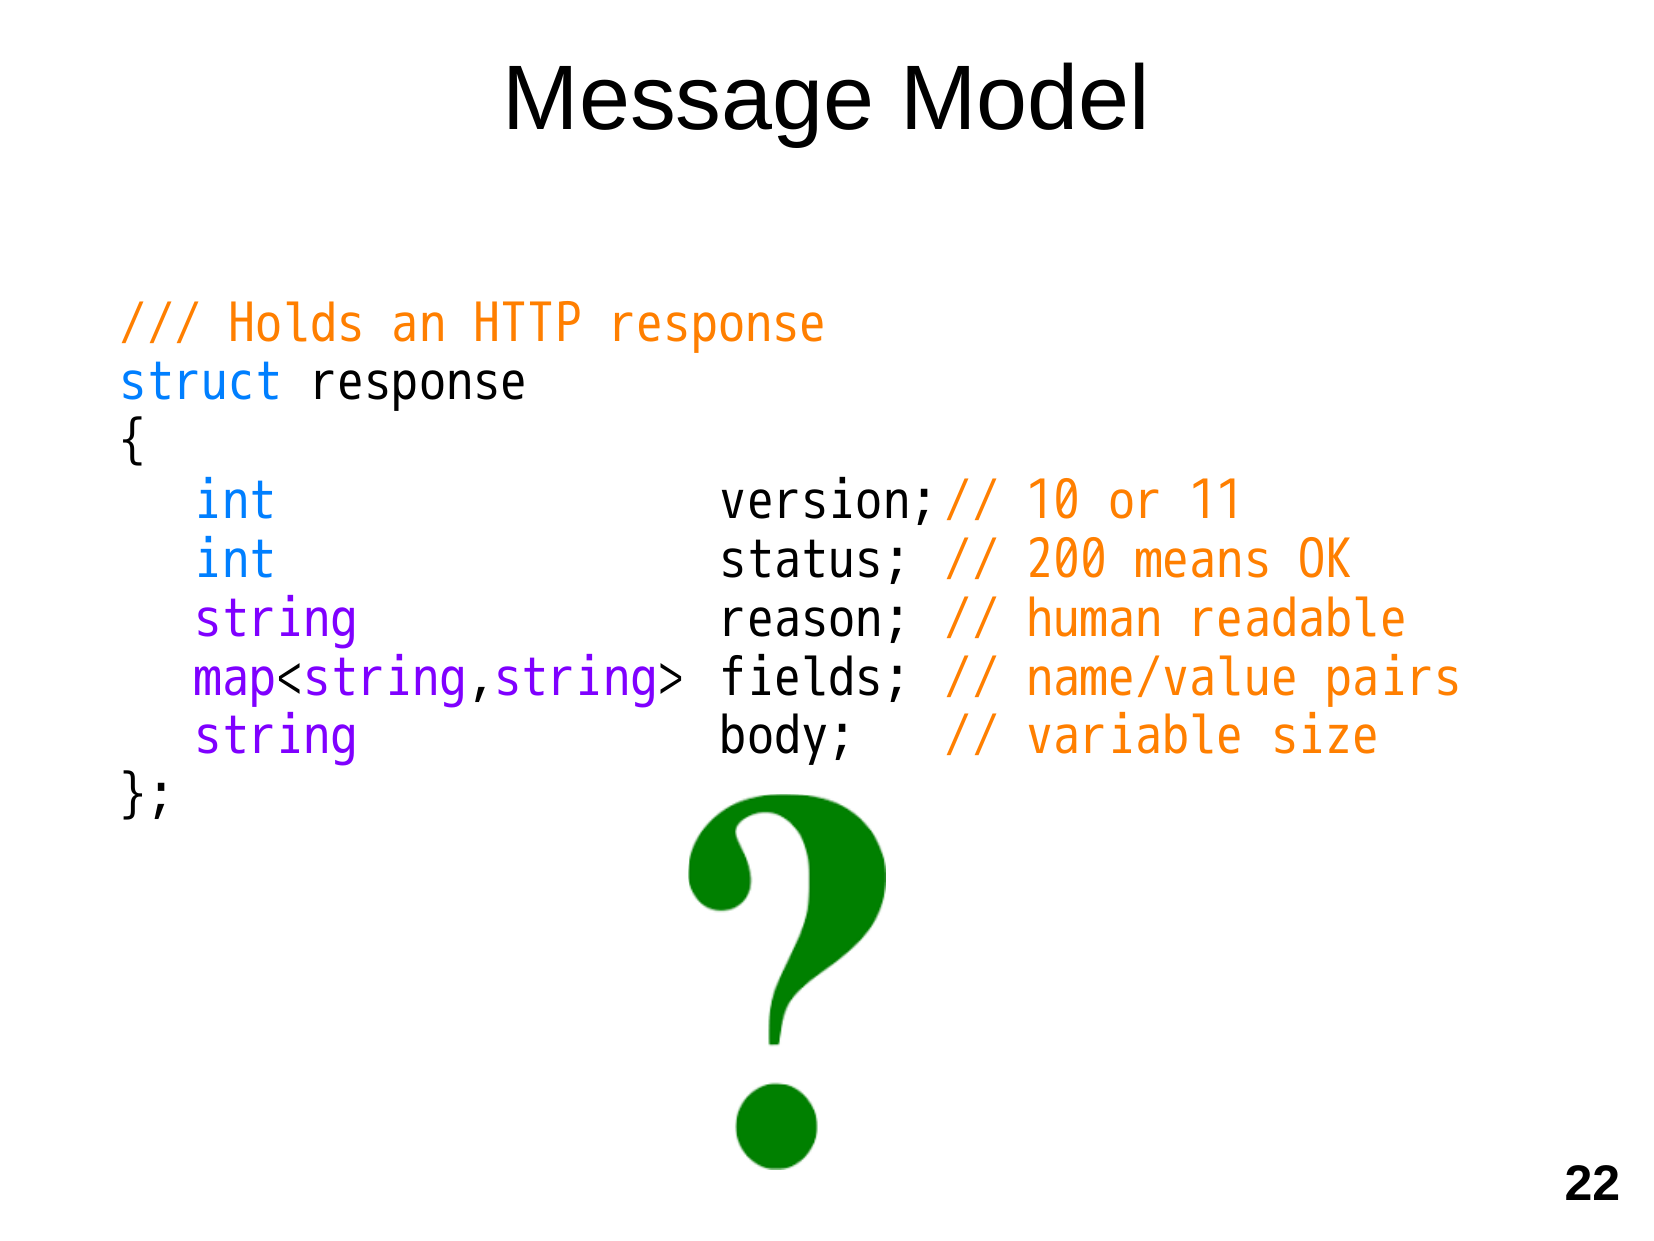

# Message Model
/// Holds an HTTP response
struct response
{
	int						version;	// 10 or 11
	int						status;	// 200 means OK
	string					reason;	// human readable
	map<string,string>	fields;	// name/value pairs
	string 					body;		// variable size
};
22